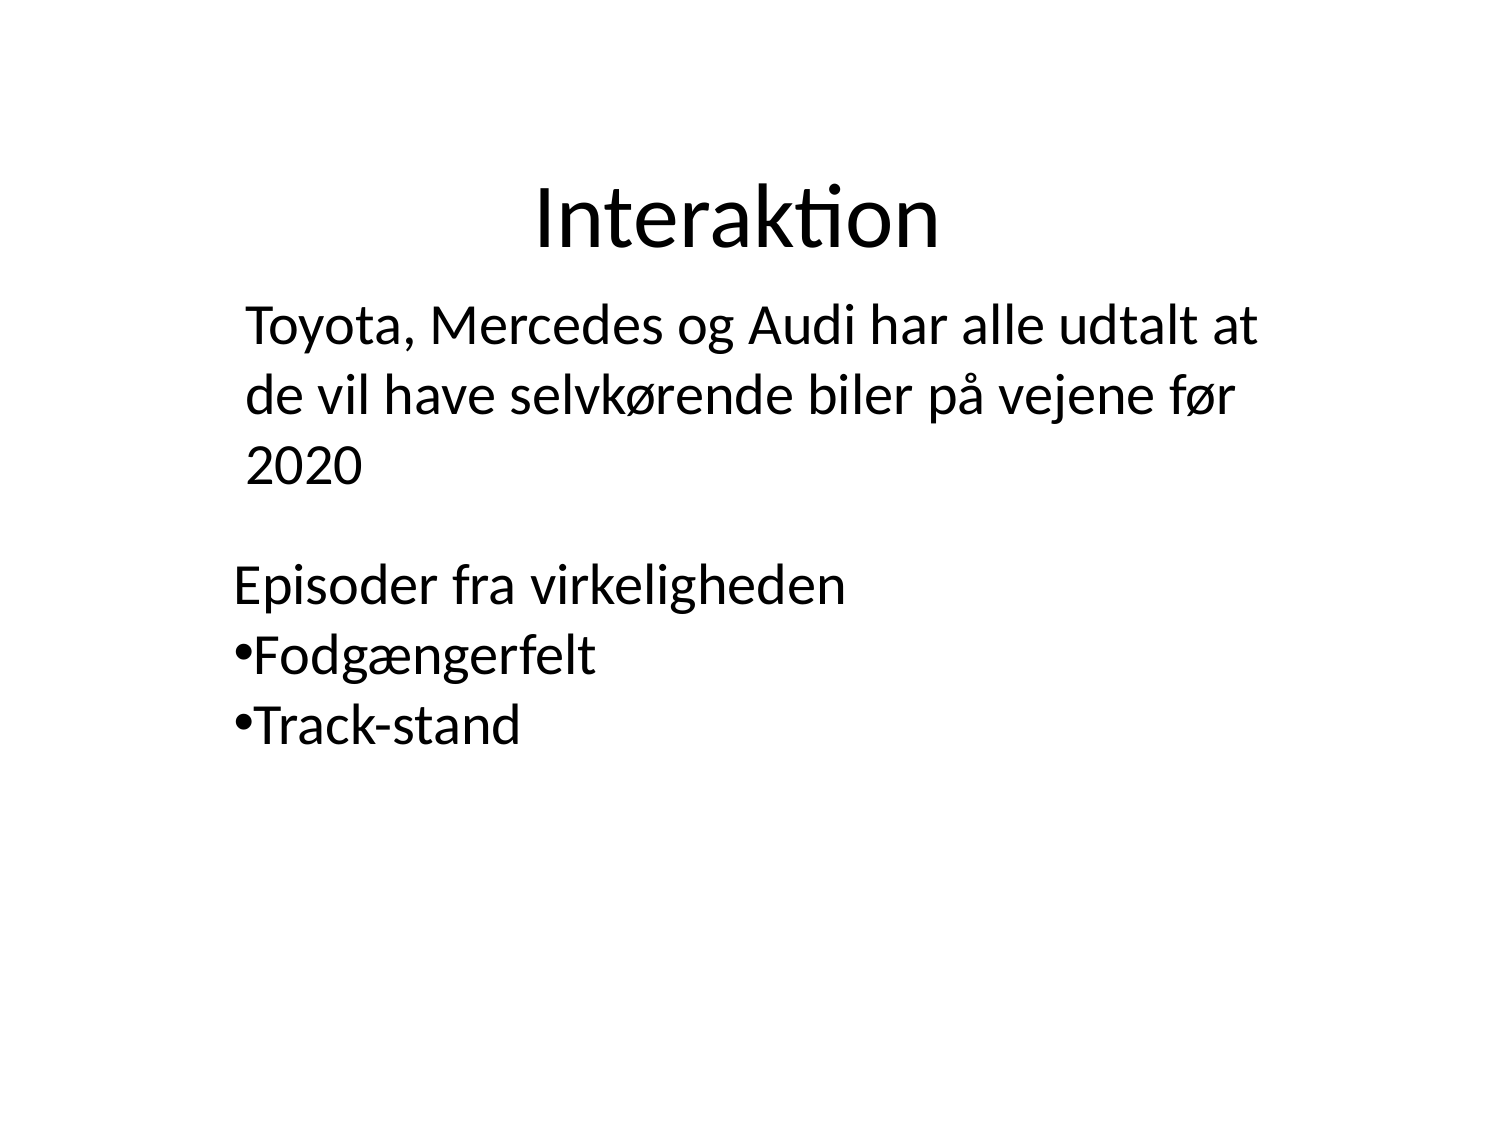

# Interaktion
Toyota, Mercedes og Audi har alle udtalt at de vil have selvkørende biler på vejene før 2020
Episoder fra virkeligheden
Fodgængerfelt
Track-stand